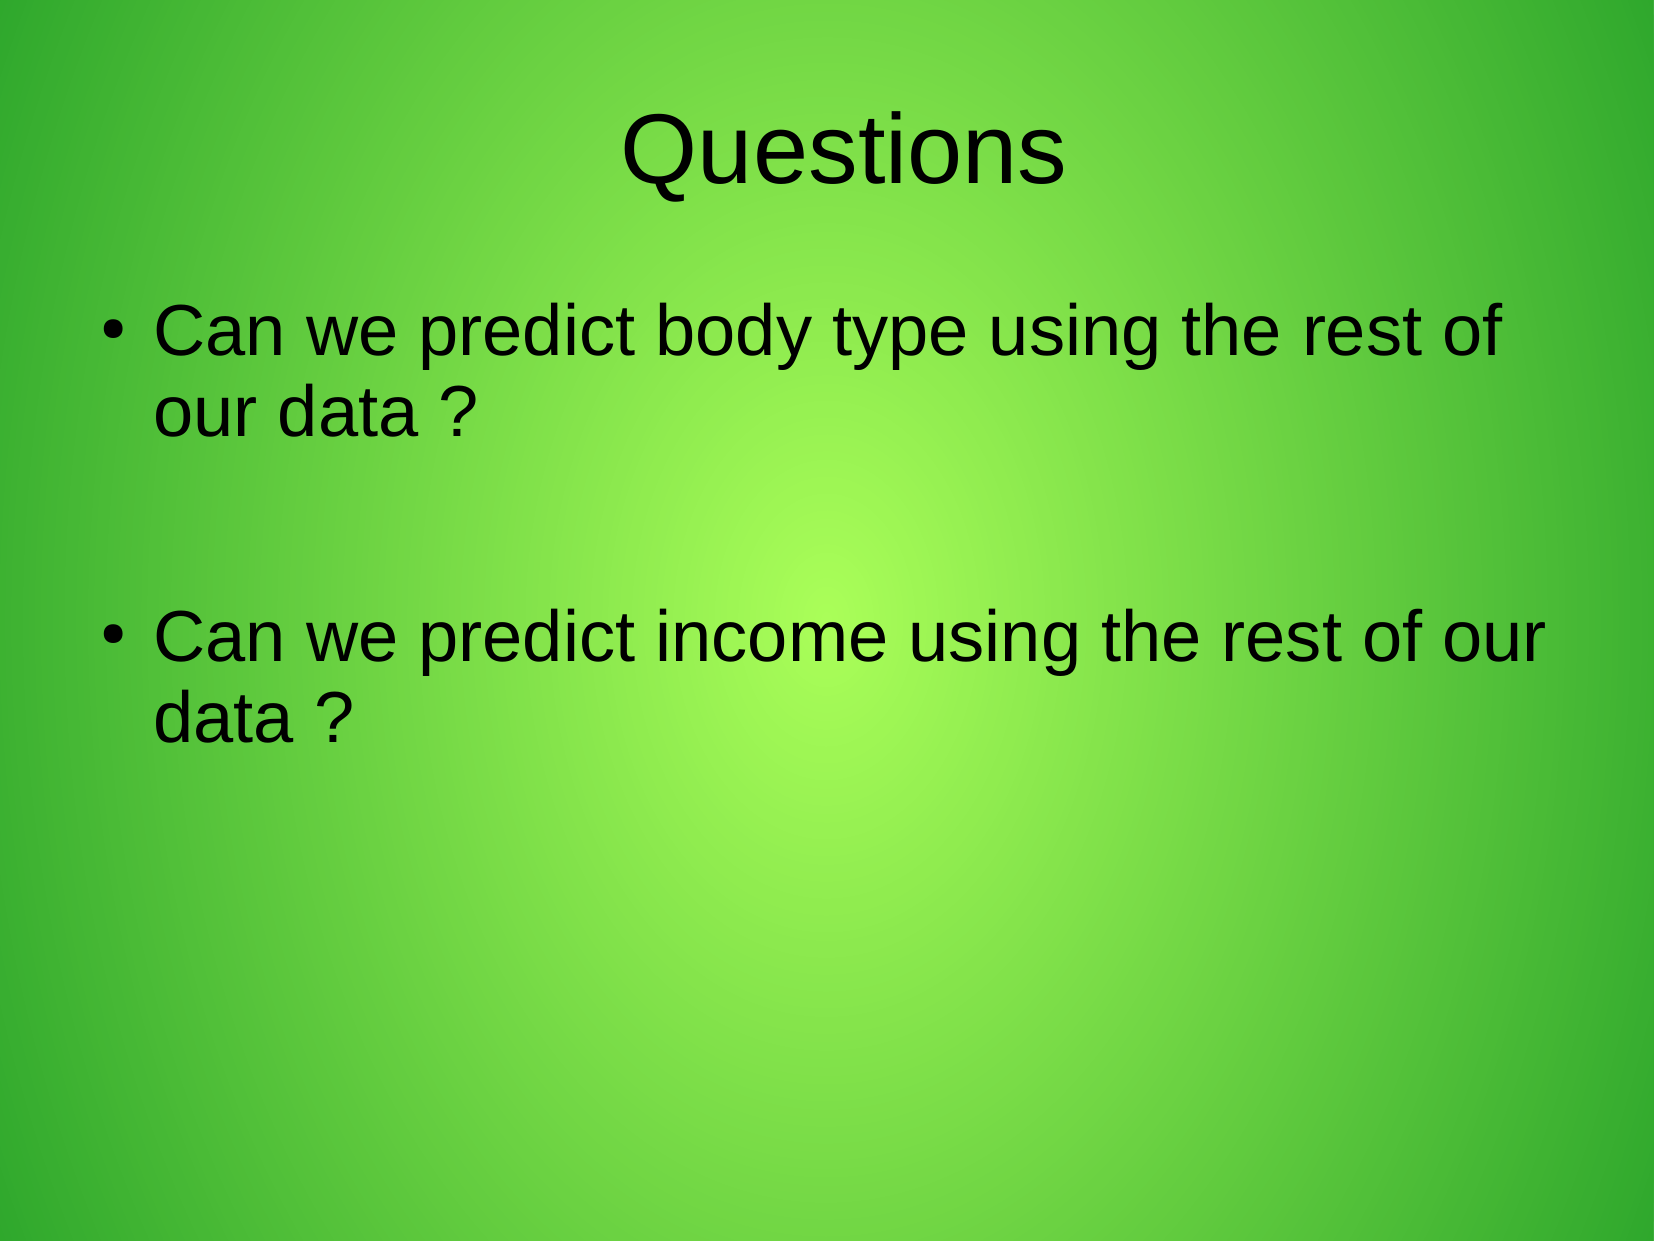

# Questions
Can we predict body type using the rest of our data ?
Can we predict income using the rest of our data ?